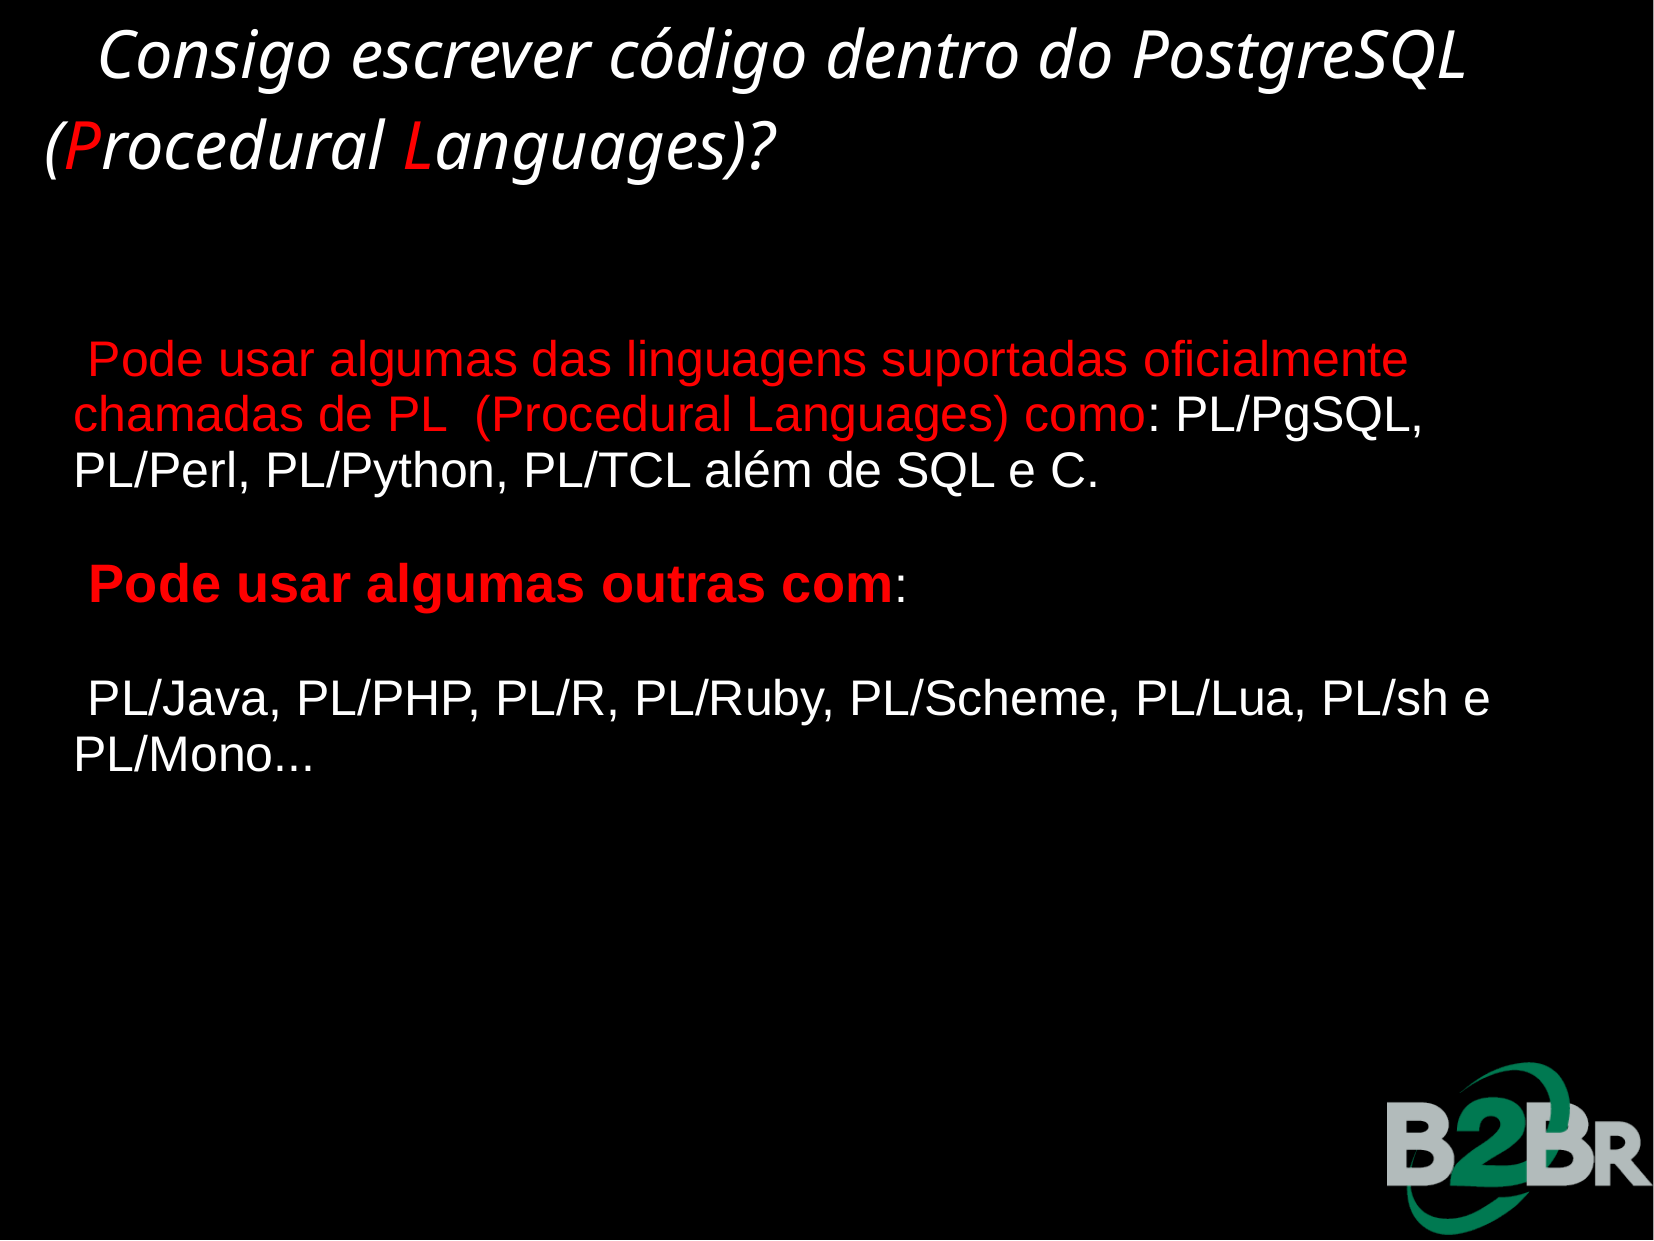

Consigo escrever código dentro do PostgreSQL (Procedural Languages)?
 Pode usar algumas das linguagens suportadas oficialmente chamadas de PL (Procedural Languages) como: PL/PgSQL, PL/Perl, PL/Python, PL/TCL além de SQL e C.
 Pode usar algumas outras com:
 PL/Java, PL/PHP, PL/R, PL/Ruby, PL/Scheme, PL/Lua, PL/sh e PL/Mono...